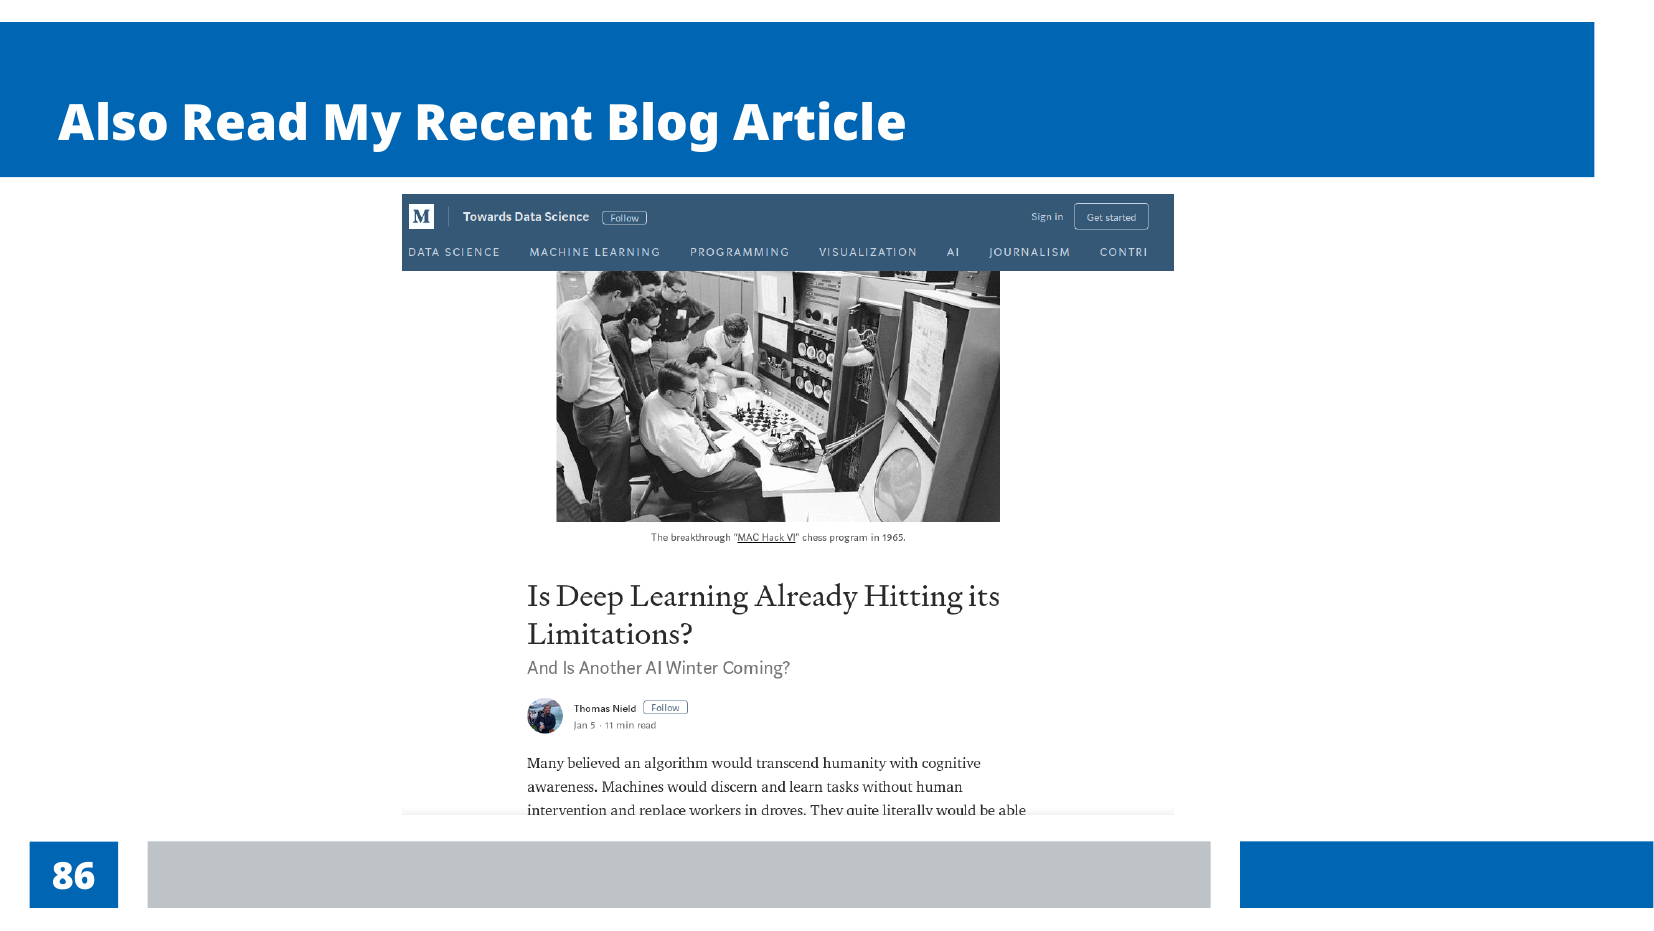

# Also Read My Recent Blog Article
86